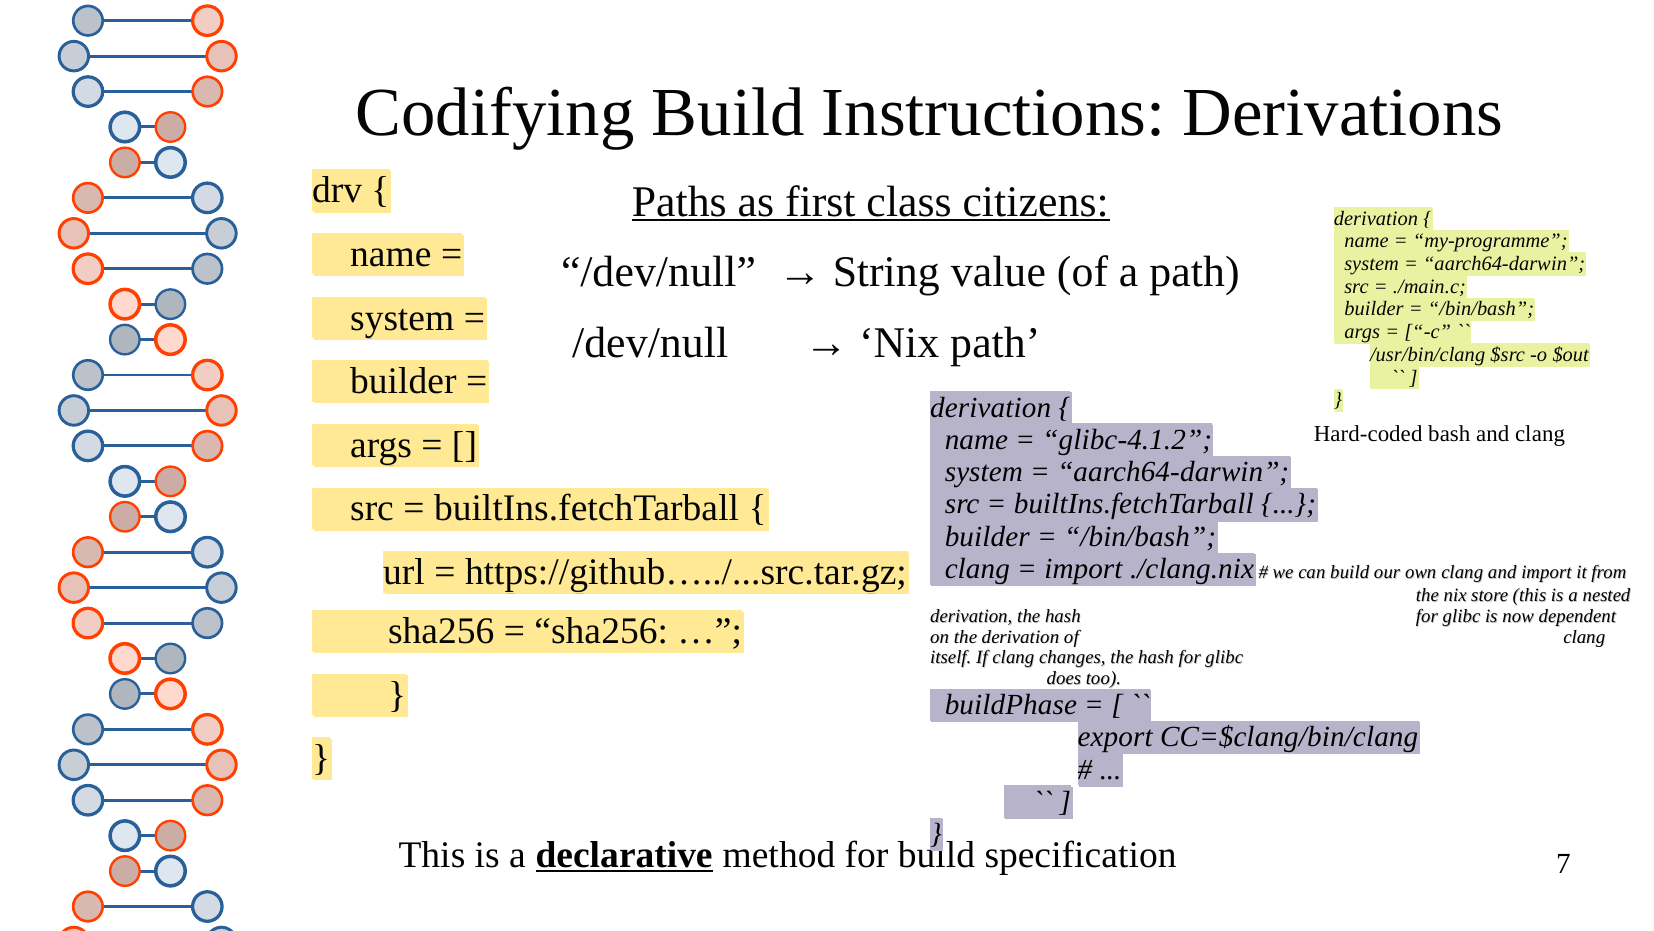

# Codifying Build Instructions: Derivations
drv {
 name =
 system =
 builder =
 args = []
 src = builtIns.fetchTarball {
url = https://github…../...src.tar.gz;
 sha256 = “sha256: …”;
 }
}
Paths as first class citizens:
“/dev/null” → String value (of a path)
 /dev/null 	 → ‘Nix path’
derivation {
 name = “my-programme”;
 system = “aarch64-darwin”;
 src = ./main.c;
 builder = “/bin/bash”;
 args = [“-c” ``
		/usr/bin/clang $src -o $out
	 `` ]
}
derivation {
 name = “glibc-4.1.2”;
 system = “aarch64-darwin”;
 src = builtIns.fetchTarball {...};
 builder = “/bin/bash”;
 clang = import ./clang.nix # we can build our own clang and import it from 						 the nix store (this is a nested derivation, the hash 				 for glibc is now dependent on the derivation of 						 clang itself. If clang changes, the hash for glibc 						 does too).
 buildPhase = [ ``
		export CC=$clang/bin/clang
		# ...
	 `` ]
}
Hard-coded bash and clang
This is a declarative method for build specification
7